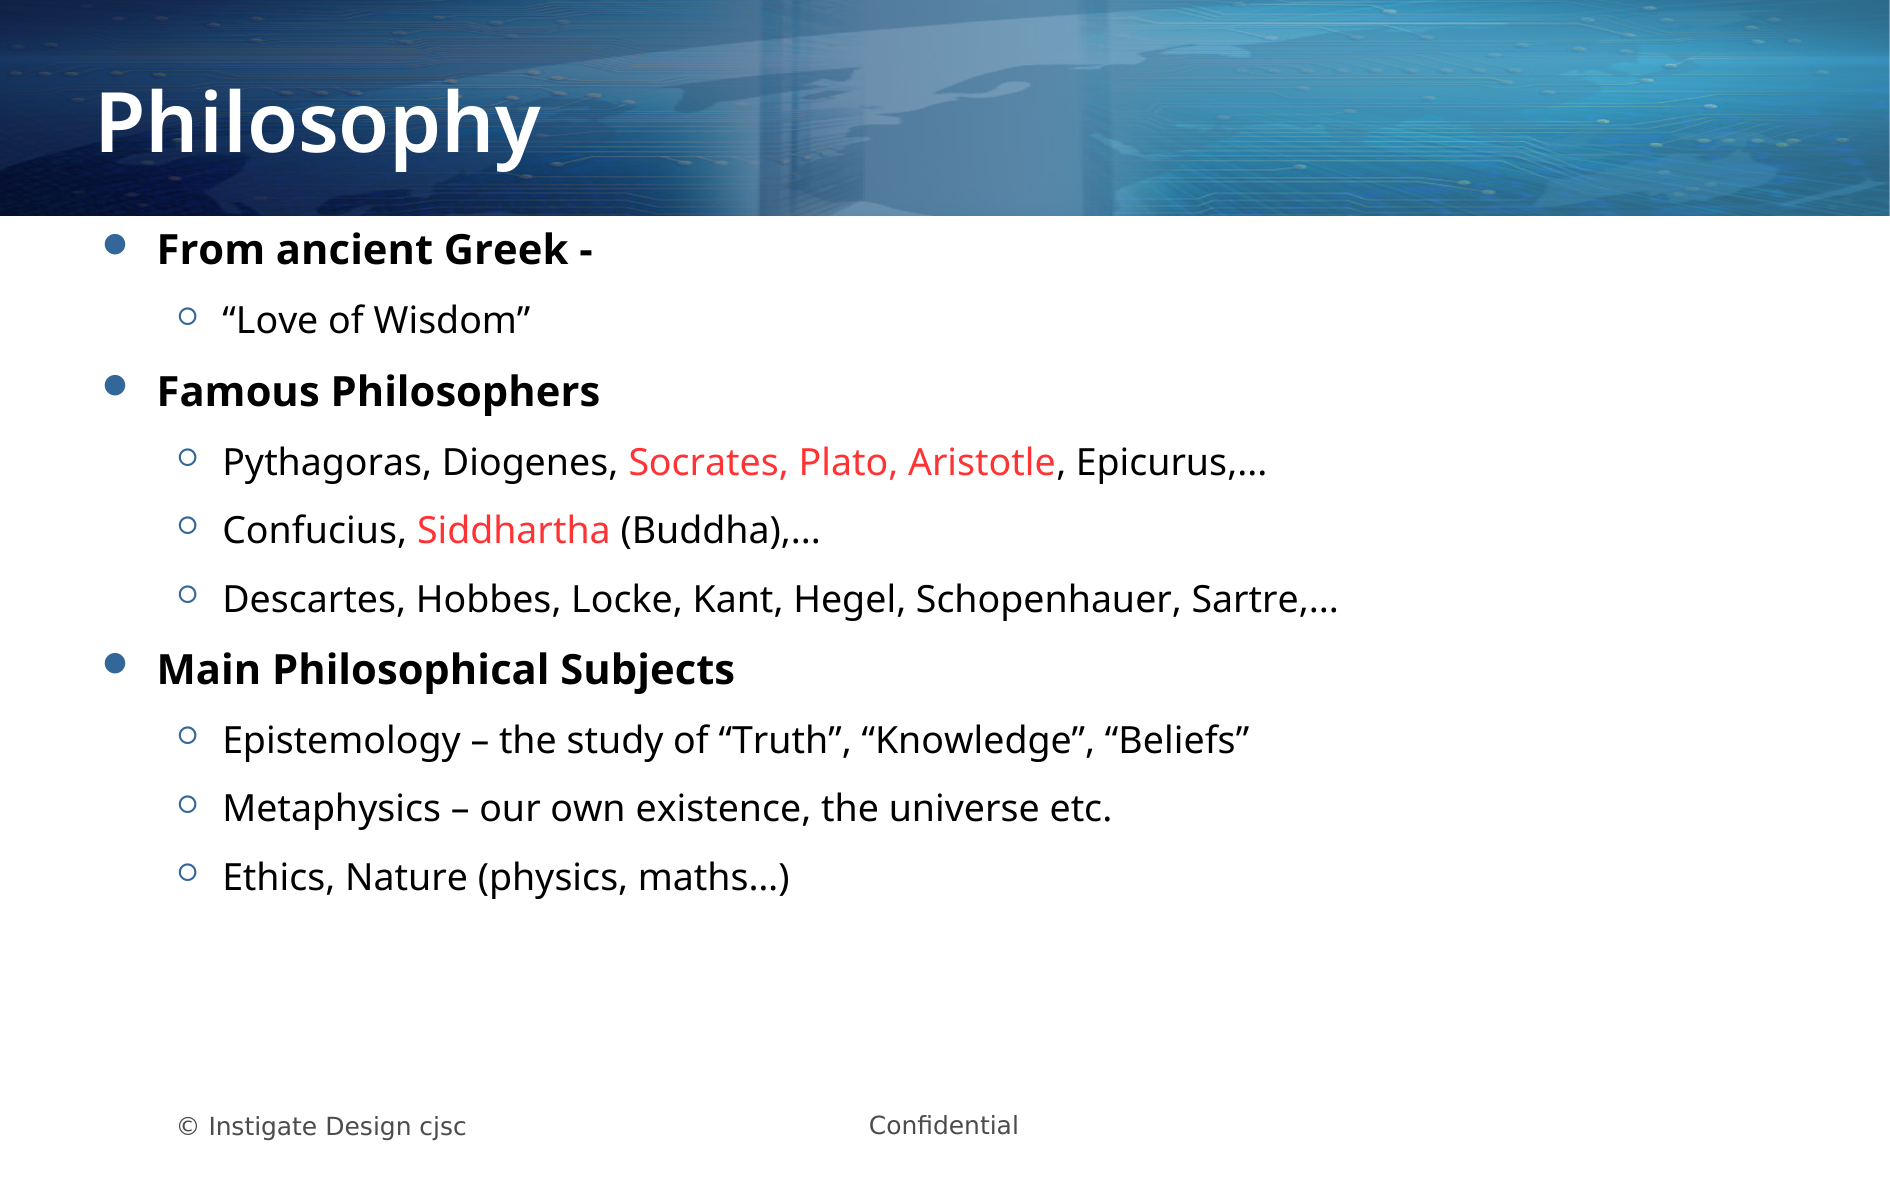

# Philosophy
From ancient Greek -
“Love of Wisdom”
Famous Philosophers
Pythagoras, Diogenes, Socrates, Plato, Aristotle, Epicurus,...
Confucius, Siddhartha (Buddha),...
Descartes, Hobbes, Locke, Kant, Hegel, Schopenhauer, Sartre,...
Main Philosophical Subjects
Epistemology – the study of “Truth”, “Knowledge”, “Beliefs”
Metaphysics – our own existence, the universe etc.
Ethics, Nature (physics, maths…)